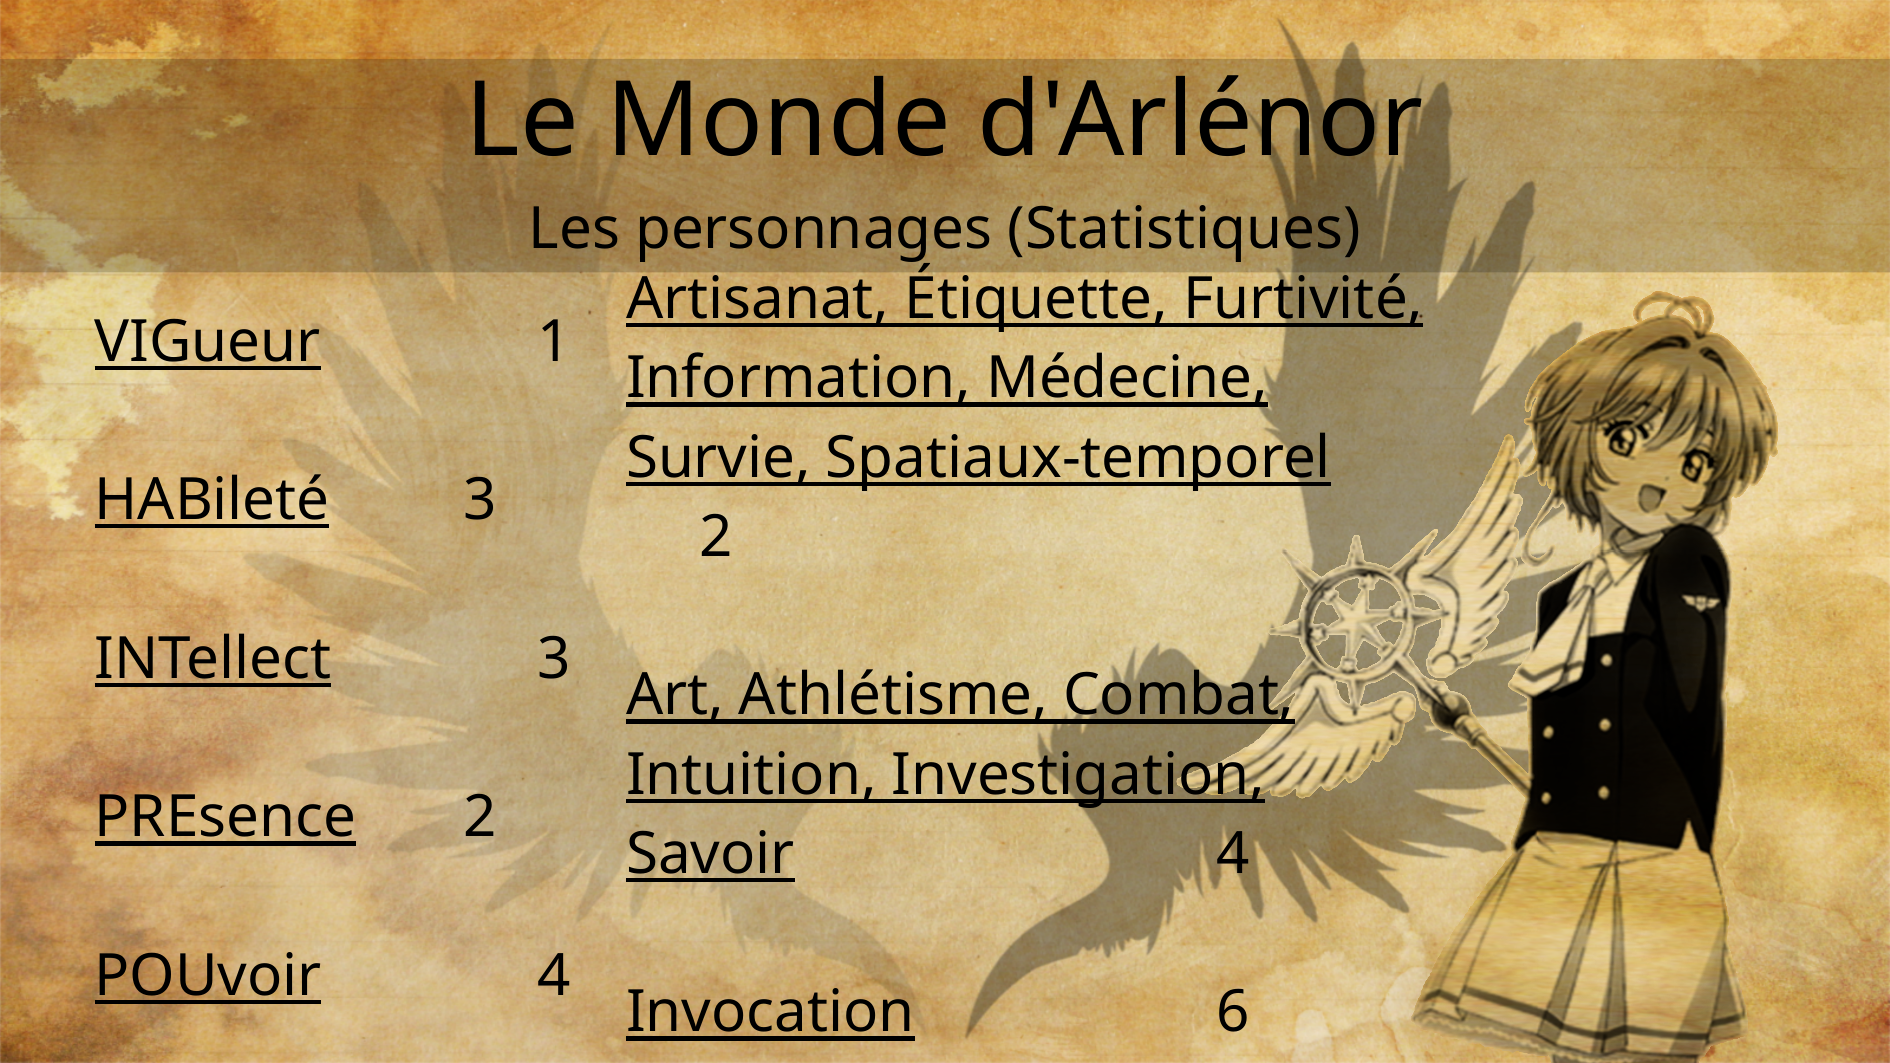

# Le Monde d'Arlénor Les personnages (Statistiques)
Artisanat, Étiquette, Furtivité, Information, Médecine, Survie, Spatiaux-temporel		2
Art, Athlétisme, Combat, Intuition, Investigation,
Savoir 		 	4
Invocation		 	6
VIGueur			1
HABileté 		3
INTellect			3
PREsence		2
POUvoir			4